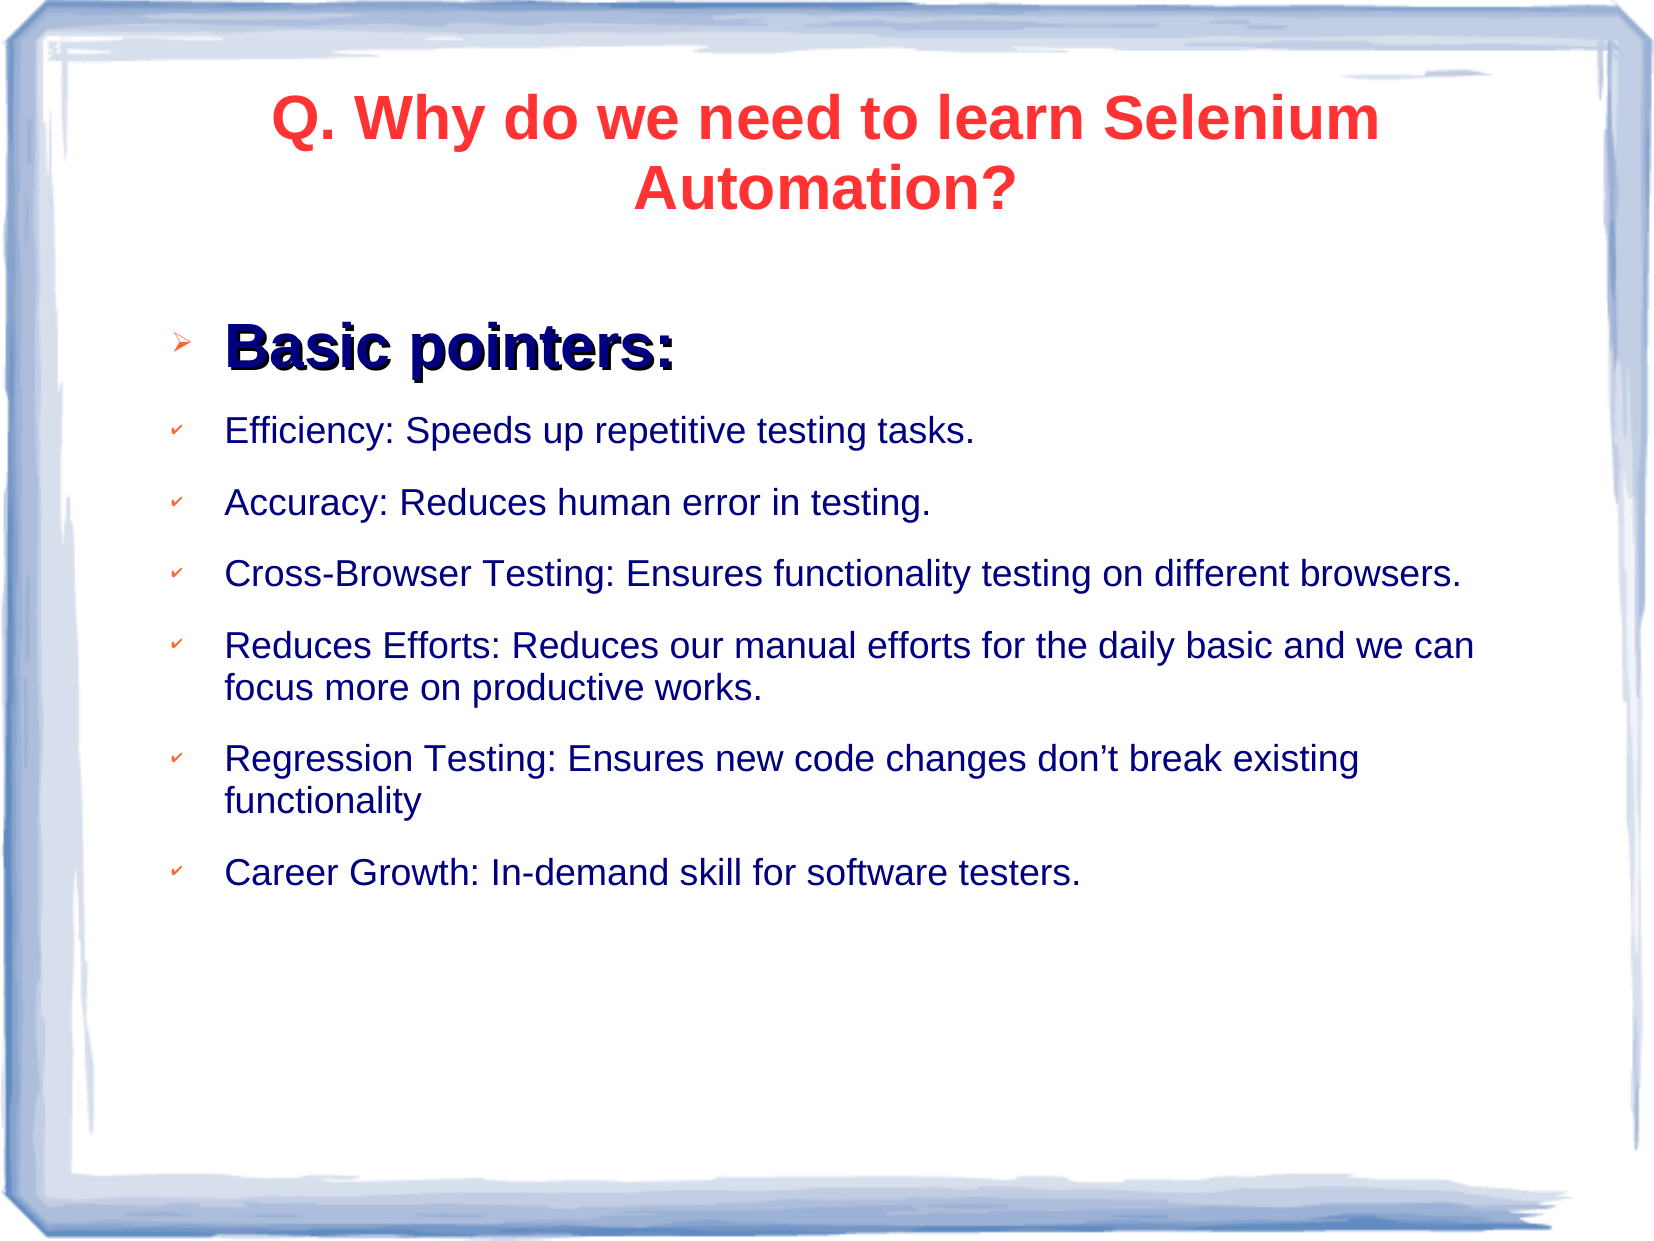

# Q. Why do we need to learn Selenium Automation?
Basic pointers:
Efficiency: Speeds up repetitive testing tasks.
Accuracy: Reduces human error in testing.
Cross-Browser Testing: Ensures functionality testing on different browsers.
Reduces Efforts: Reduces our manual efforts for the daily basic and we can focus more on productive works.
Regression Testing: Ensures new code changes don’t break existing functionality
Career Growth: In-demand skill for software testers.